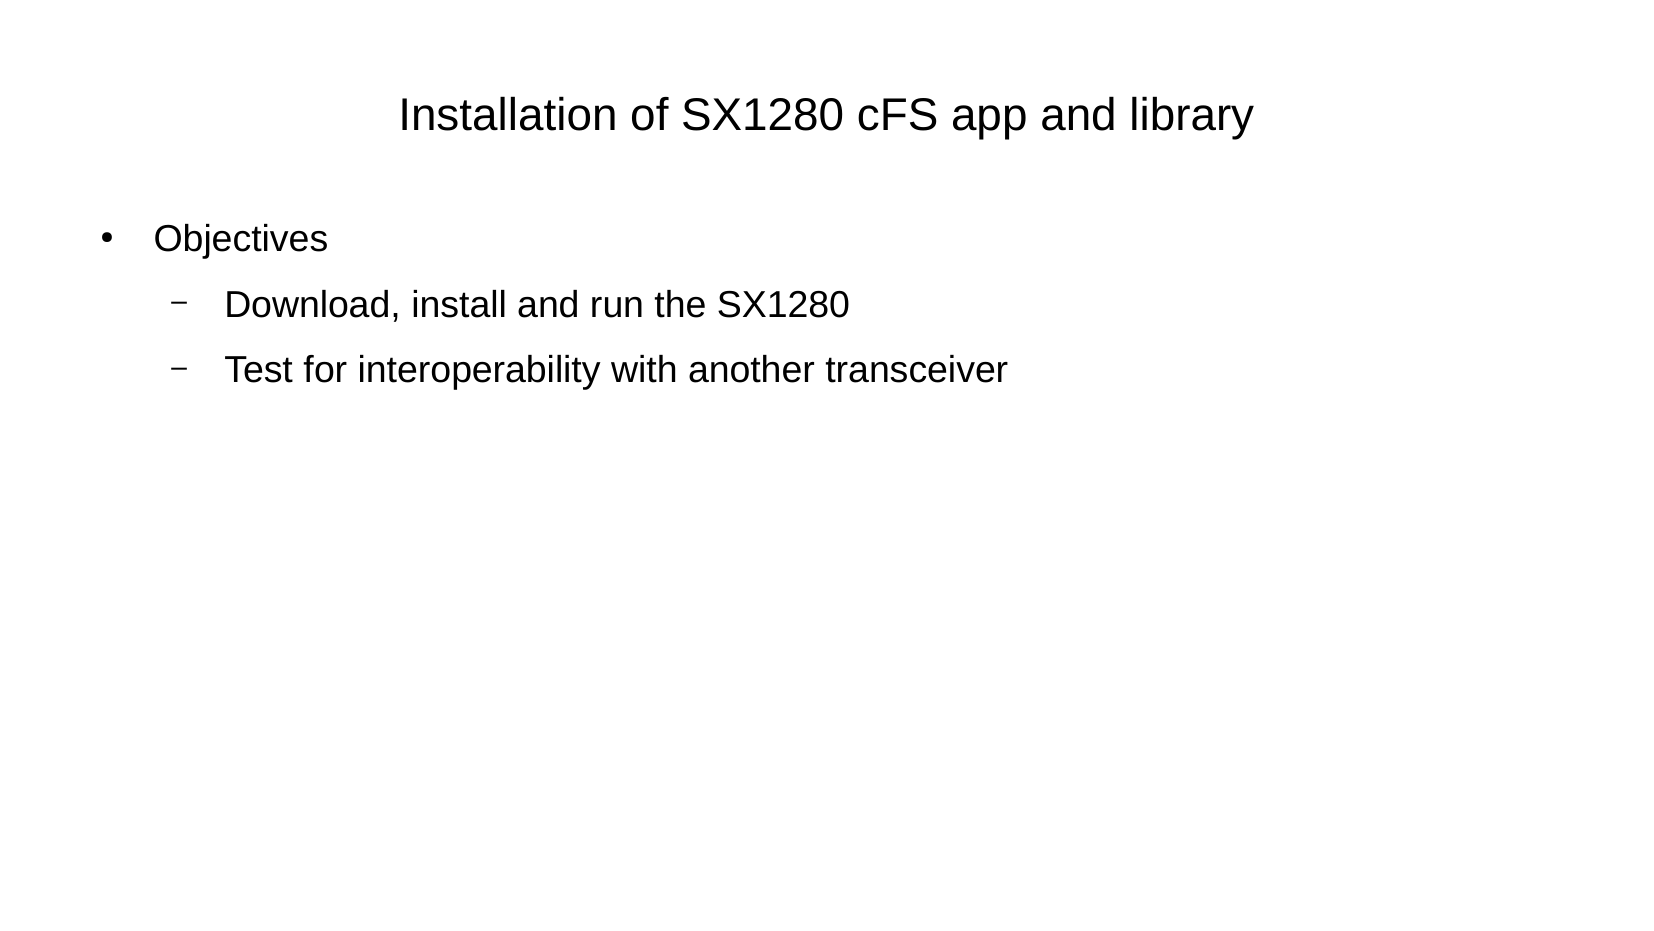

# Installation of SX1280 cFS app and library
Objectives
Download, install and run the SX1280
Test for interoperability with another transceiver